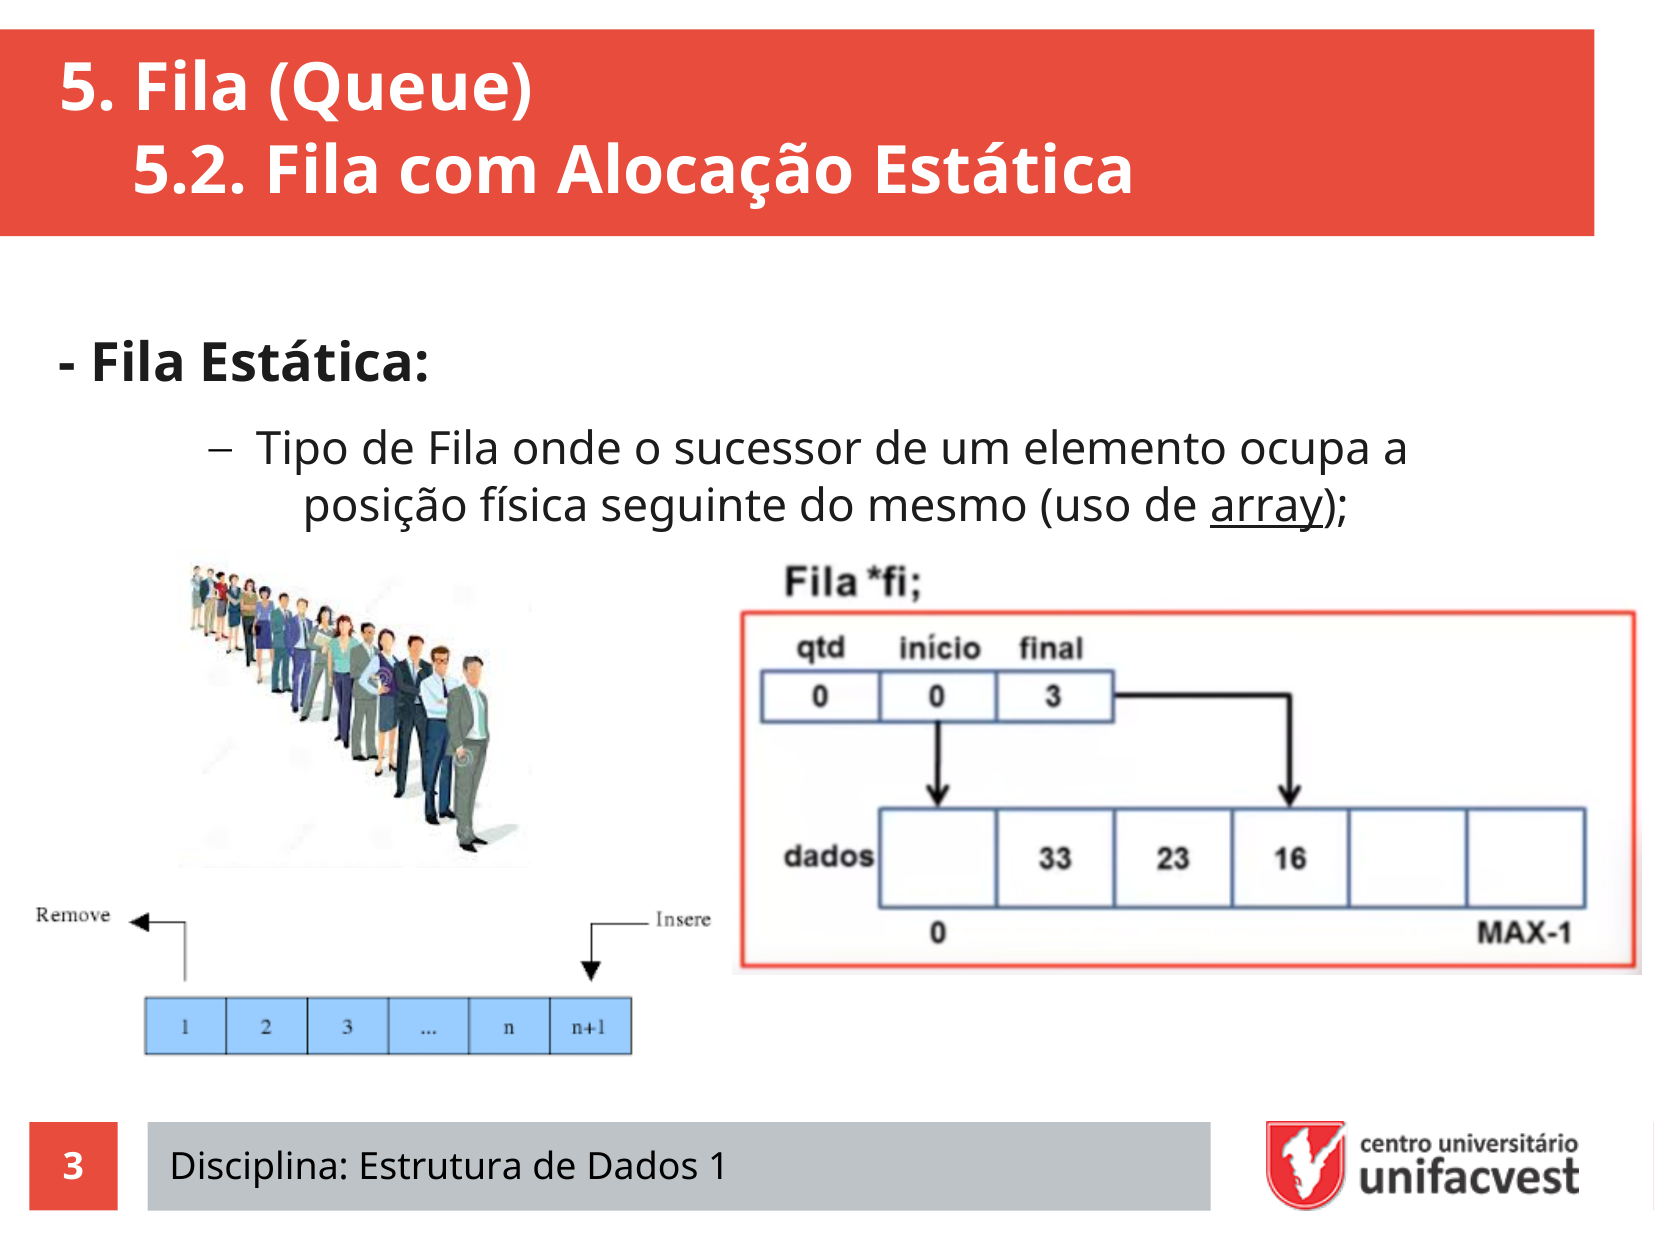

# 5. Fila (Queue) 5.2. Fila com Alocação Estática
- Fila Estática:
Tipo de Fila onde o sucessor de um elemento ocupa a posição física seguinte do mesmo (uso de array);
3
Disciplina: Estrutura de Dados 1